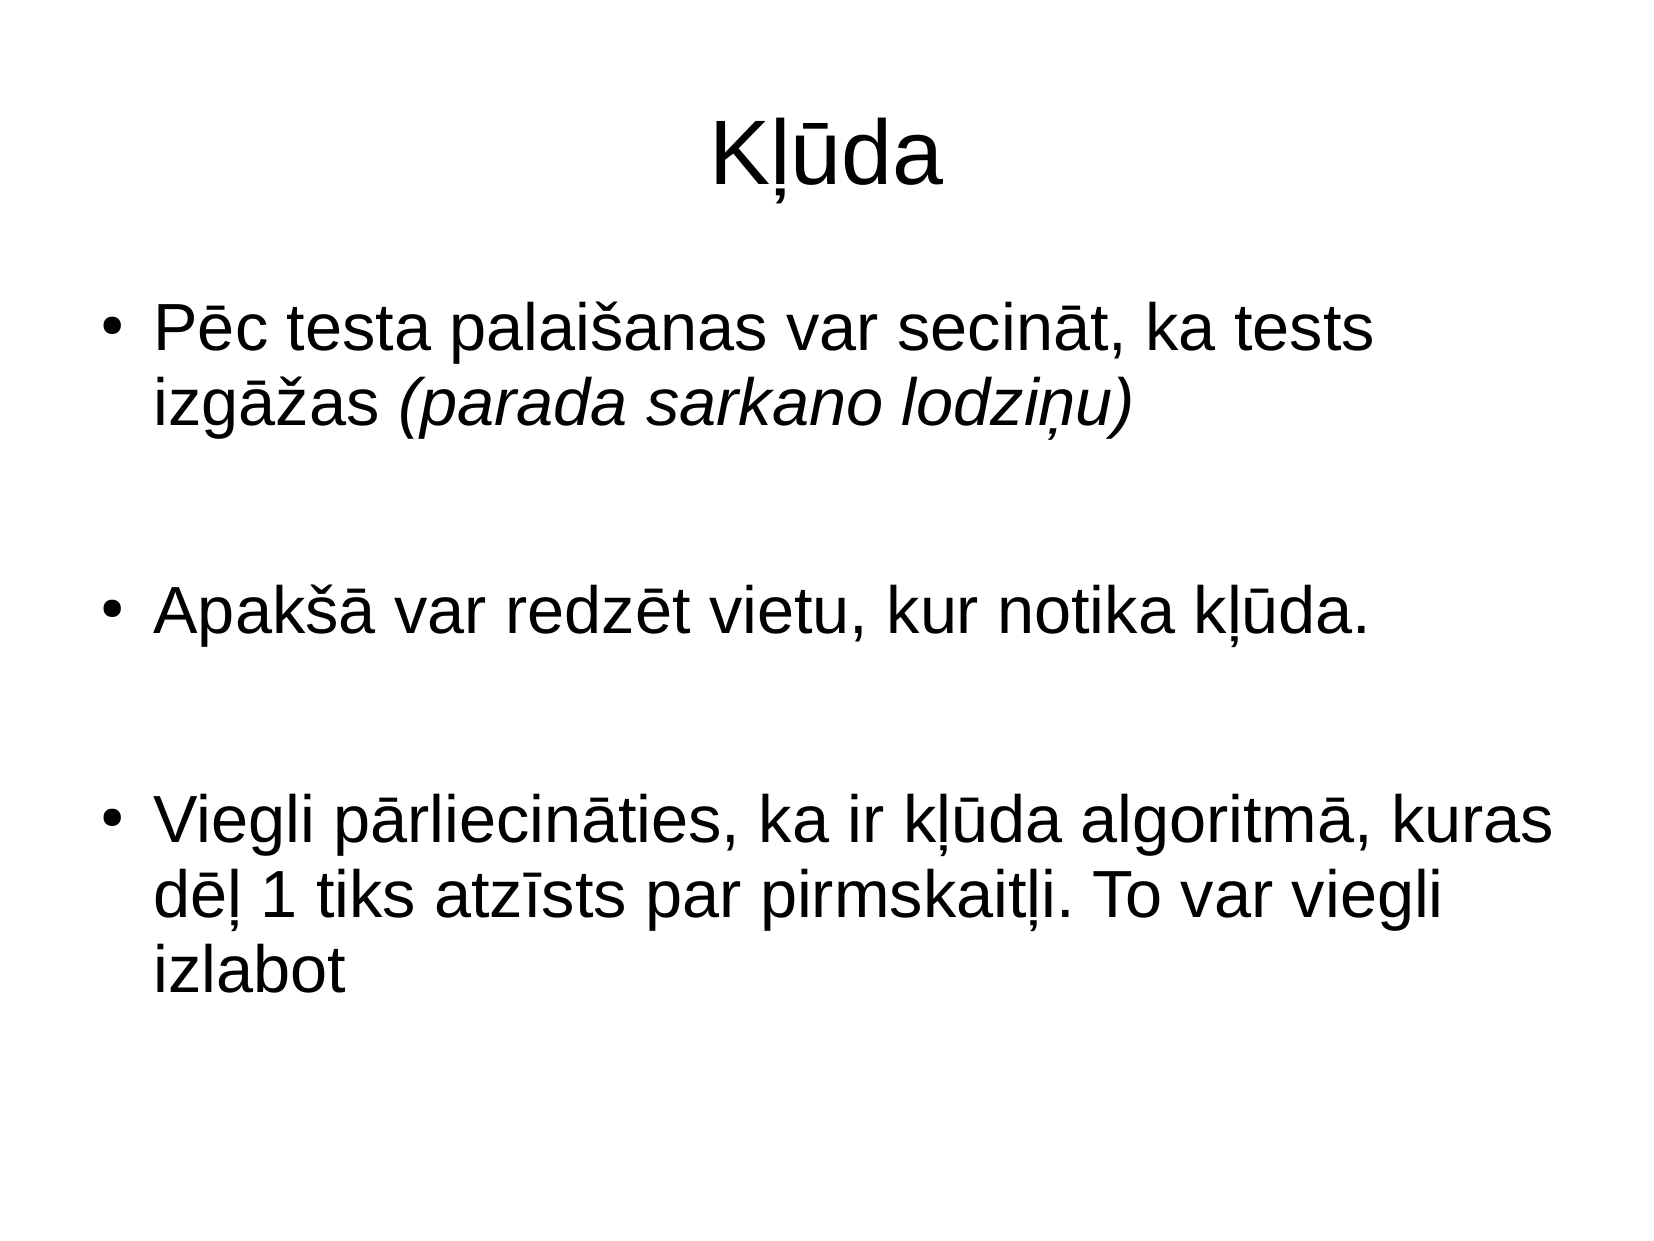

# Kļūda
Pēc testa palaišanas var secināt, ka tests izgāžas (parada sarkano lodziņu)
Apakšā var redzēt vietu, kur notika kļūda.
Viegli pārliecināties, ka ir kļūda algoritmā, kuras dēļ 1 tiks atzīsts par pirmskaitļi. To var viegli izlabot